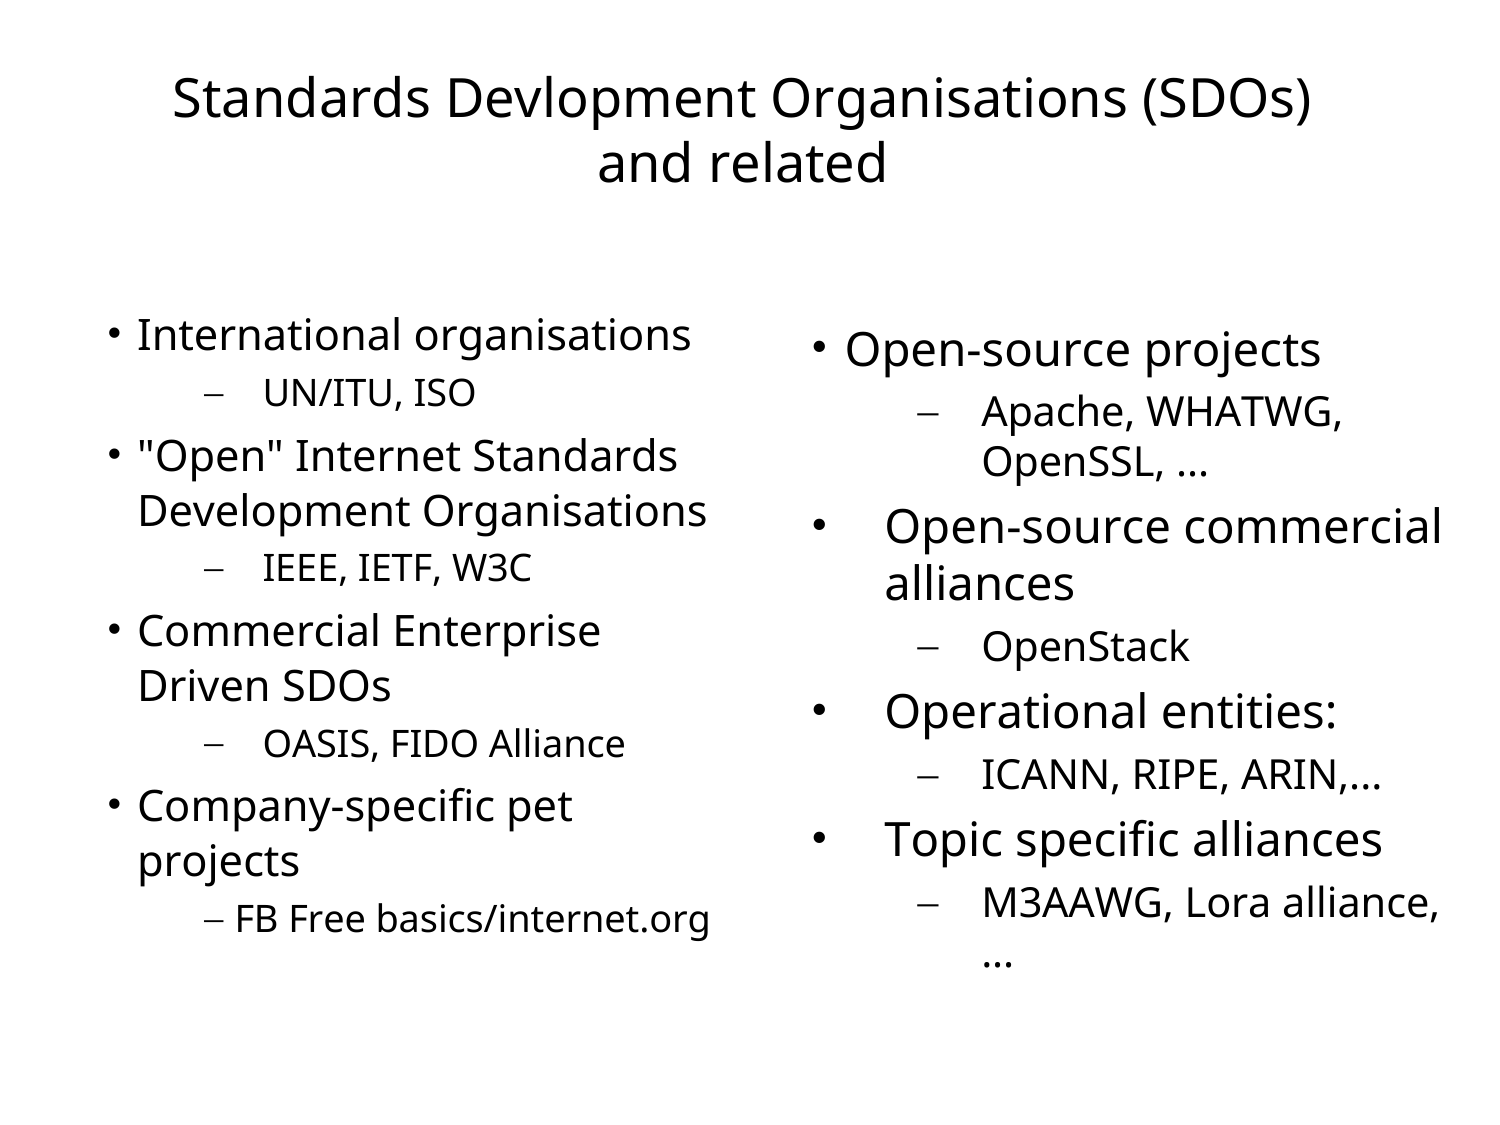

# Standards Devlopment Organisations (SDOs) and related
International organisations
UN/ITU, ISO
"Open" Internet Standards Development Organisations
IEEE, IETF, W3C
Commercial Enterprise Driven SDOs
OASIS, FIDO Alliance
Company-specific pet projects
FB Free basics/internet.org
Open-source projects
Apache, WHATWG, OpenSSL, ...
Open-source commercial alliances
OpenStack
Operational entities:
ICANN, RIPE, ARIN,...
Topic specific alliances
M3AAWG, Lora alliance, ...